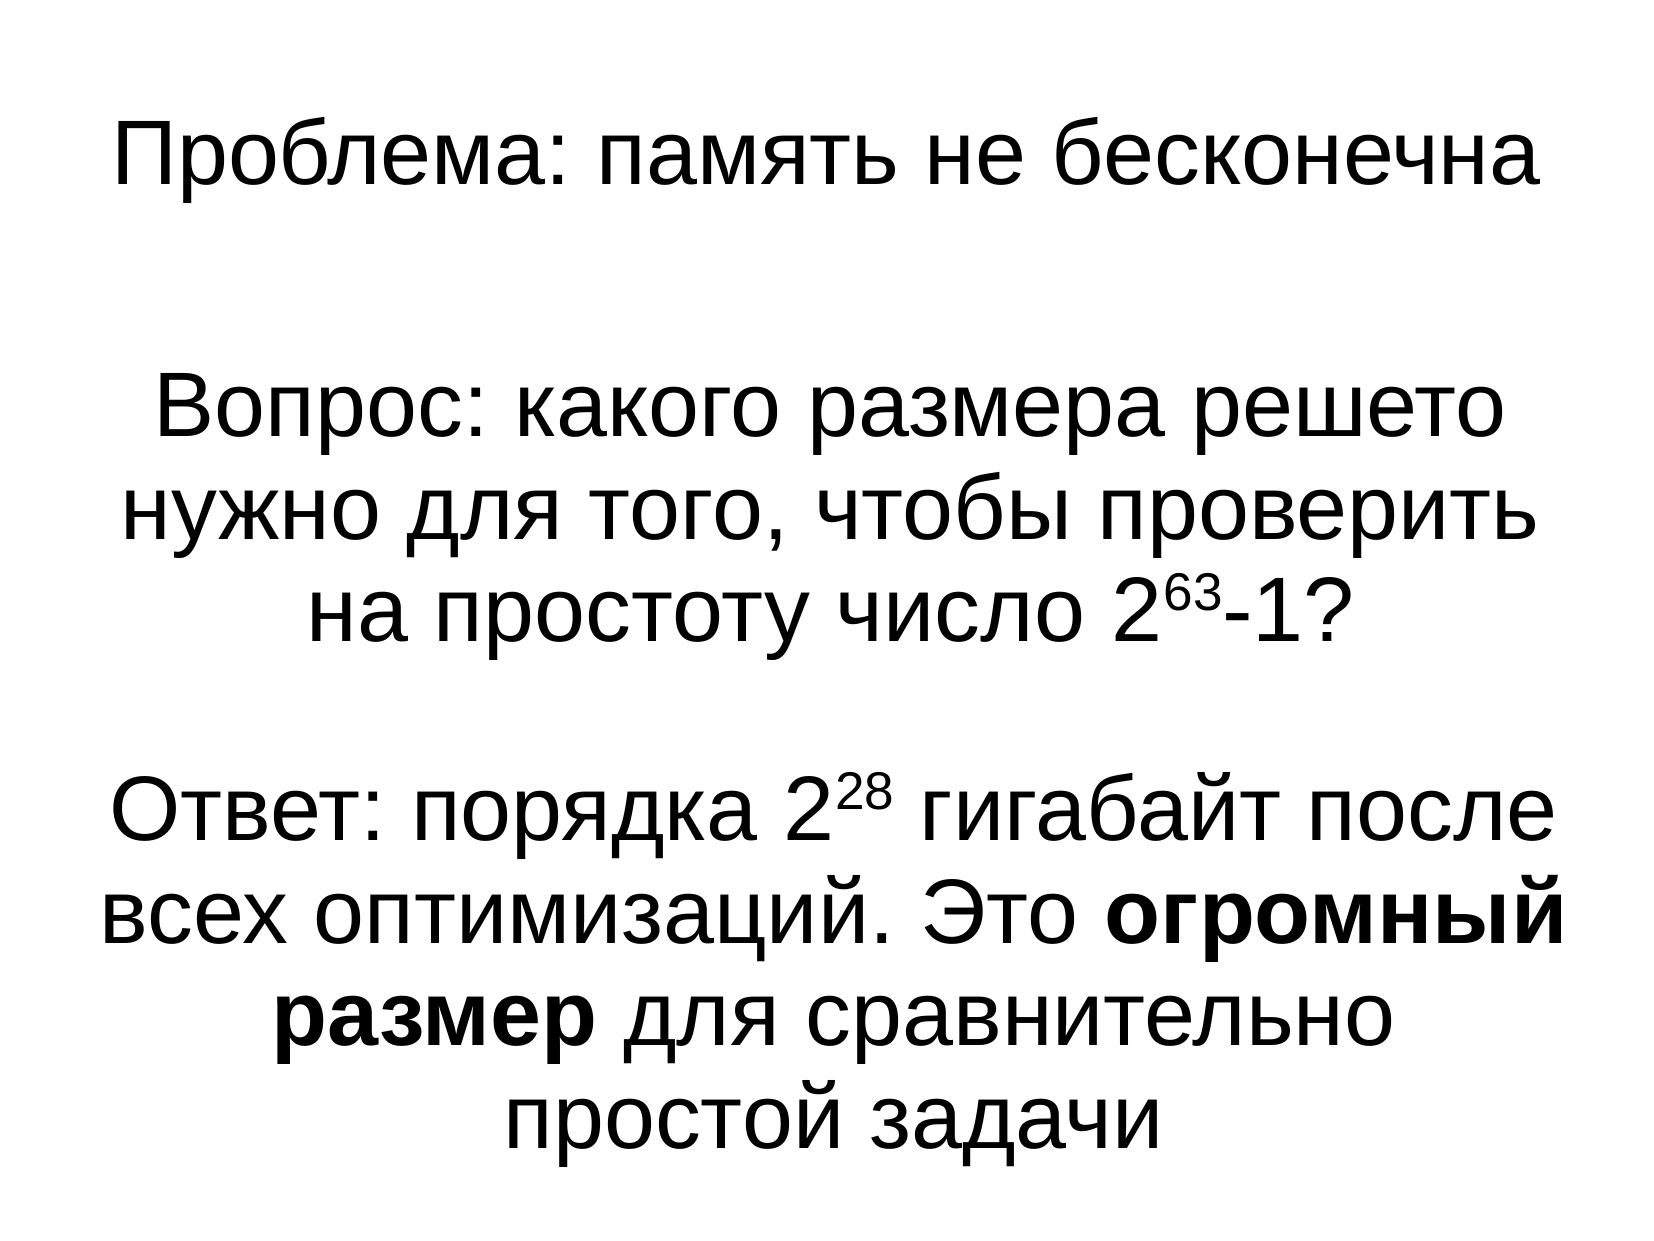

# Проблема: память не бесконечна
Вопрос: какого размера решето нужно для того, чтобы проверить на простоту число 263-1?
Ответ: порядка 228 гигабайт после всех оптимизаций. Это огромный размер для сравнительно простой задачи